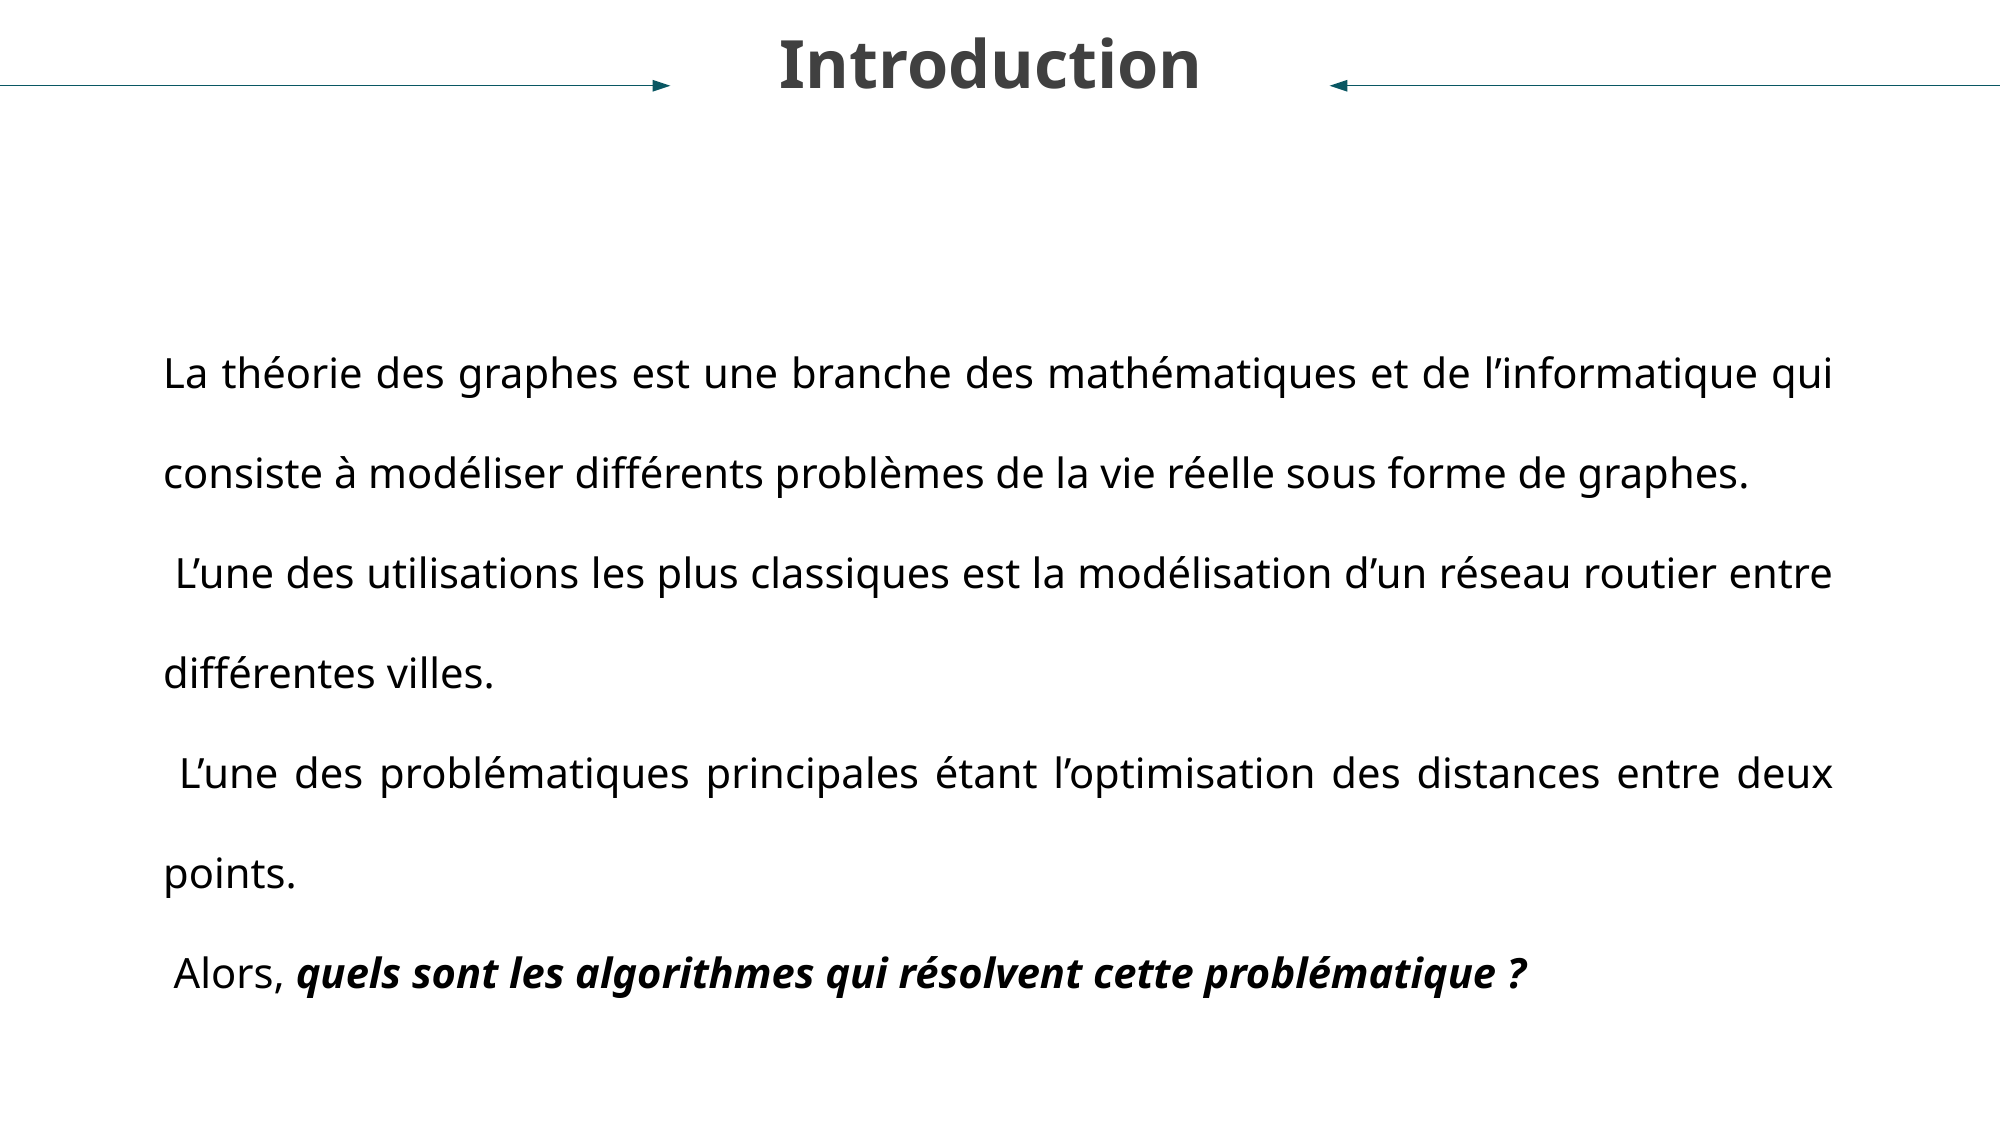

Introduction
# Analyse du projet : diapositive 3
La théorie des graphes est une branche des mathématiques et de l’informatique qui consiste à modéliser différents problèmes de la vie réelle sous forme de graphes.
 L’une des utilisations les plus classiques est la modélisation d’un réseau routier entre différentes villes.
 L’une des problématiques principales étant l’optimisation des distances entre deux points.
 Alors, quels sont les algorithmes qui résolvent cette problématique ?